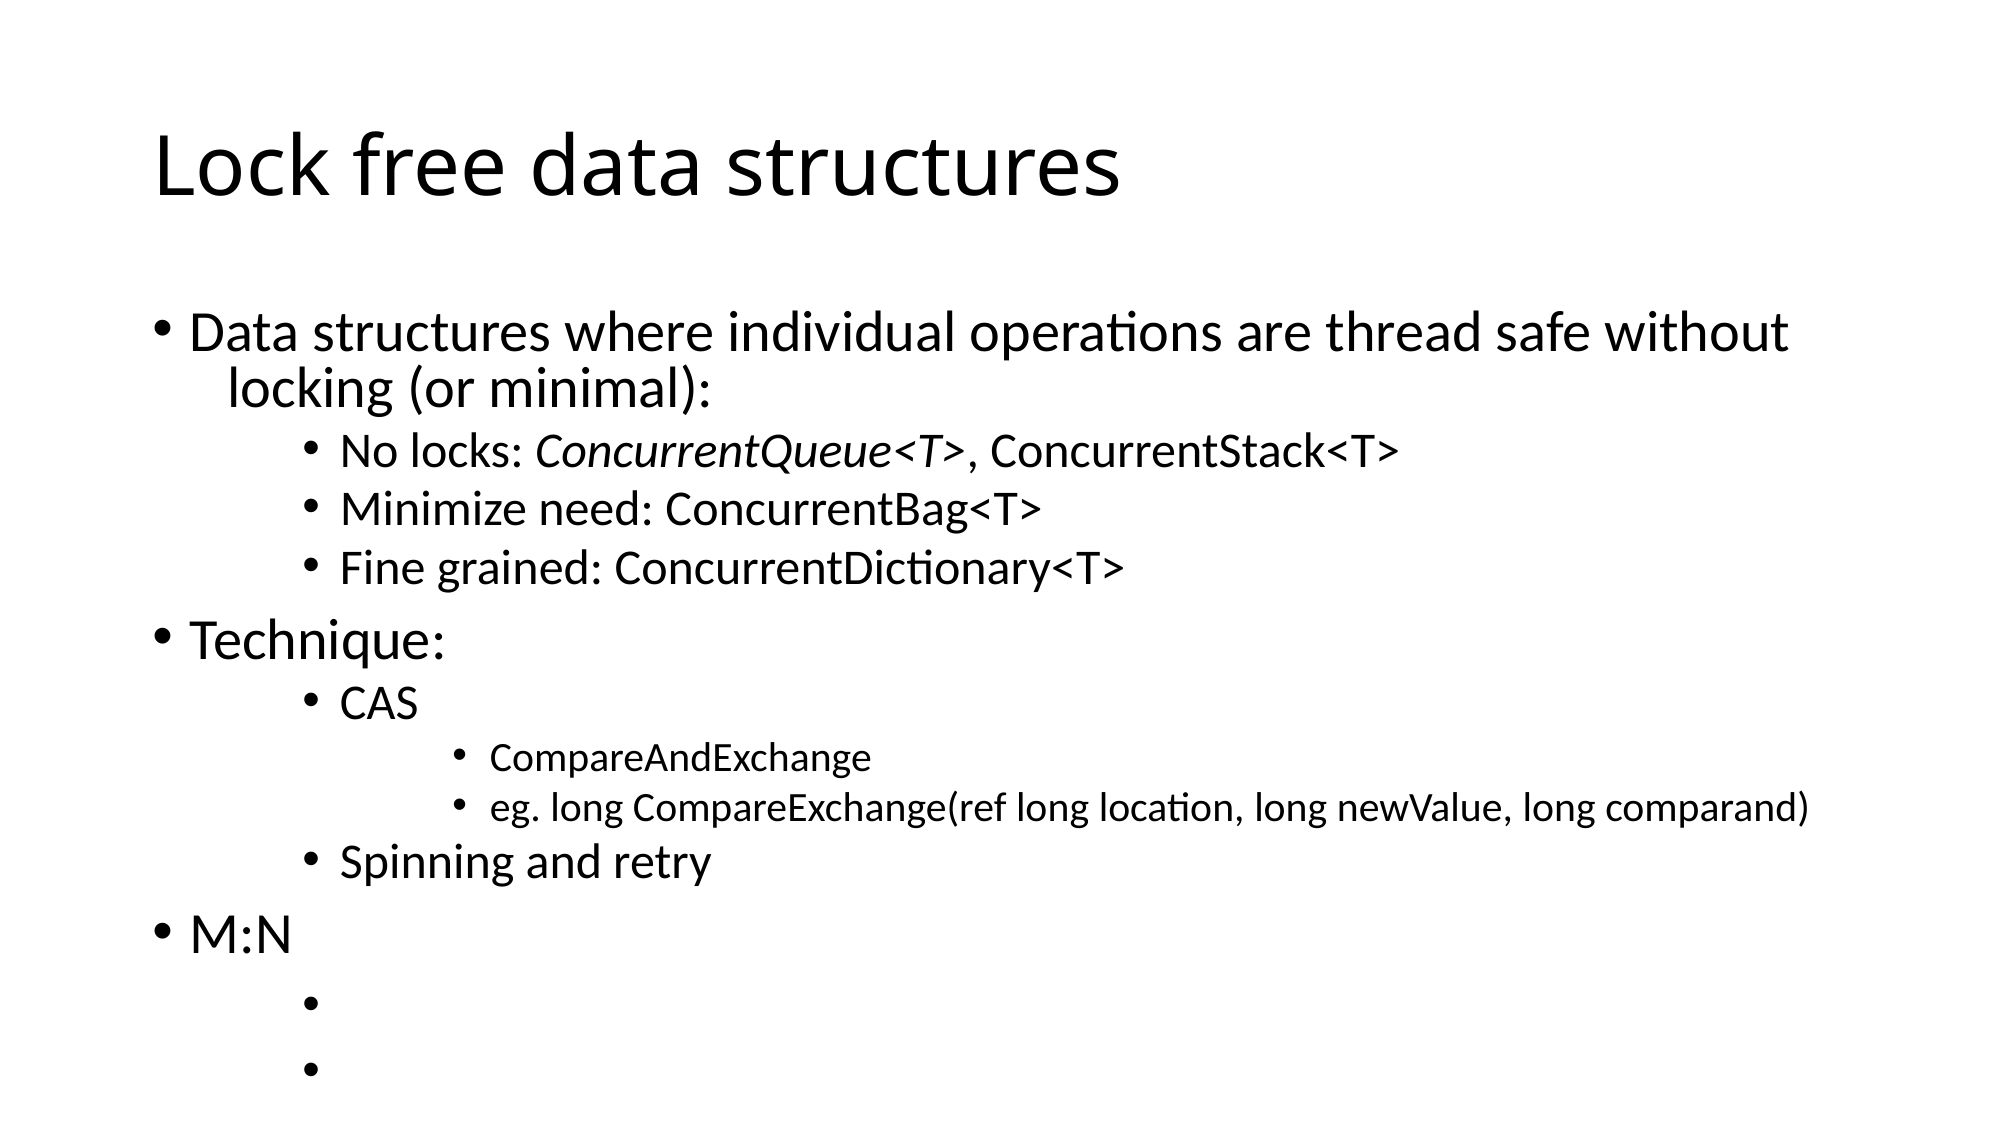

# Lock free data structures
Data structures where individual operations are thread safe without locking (or minimal):
No locks: ConcurrentQueue<T>, ConcurrentStack<T>
Minimize need: ConcurrentBag<T>
Fine grained: ConcurrentDictionary<T>
Technique:
CAS
CompareAndExchange
eg. long CompareExchange(ref long location, long newValue, long comparand)
Spinning and retry
M:N